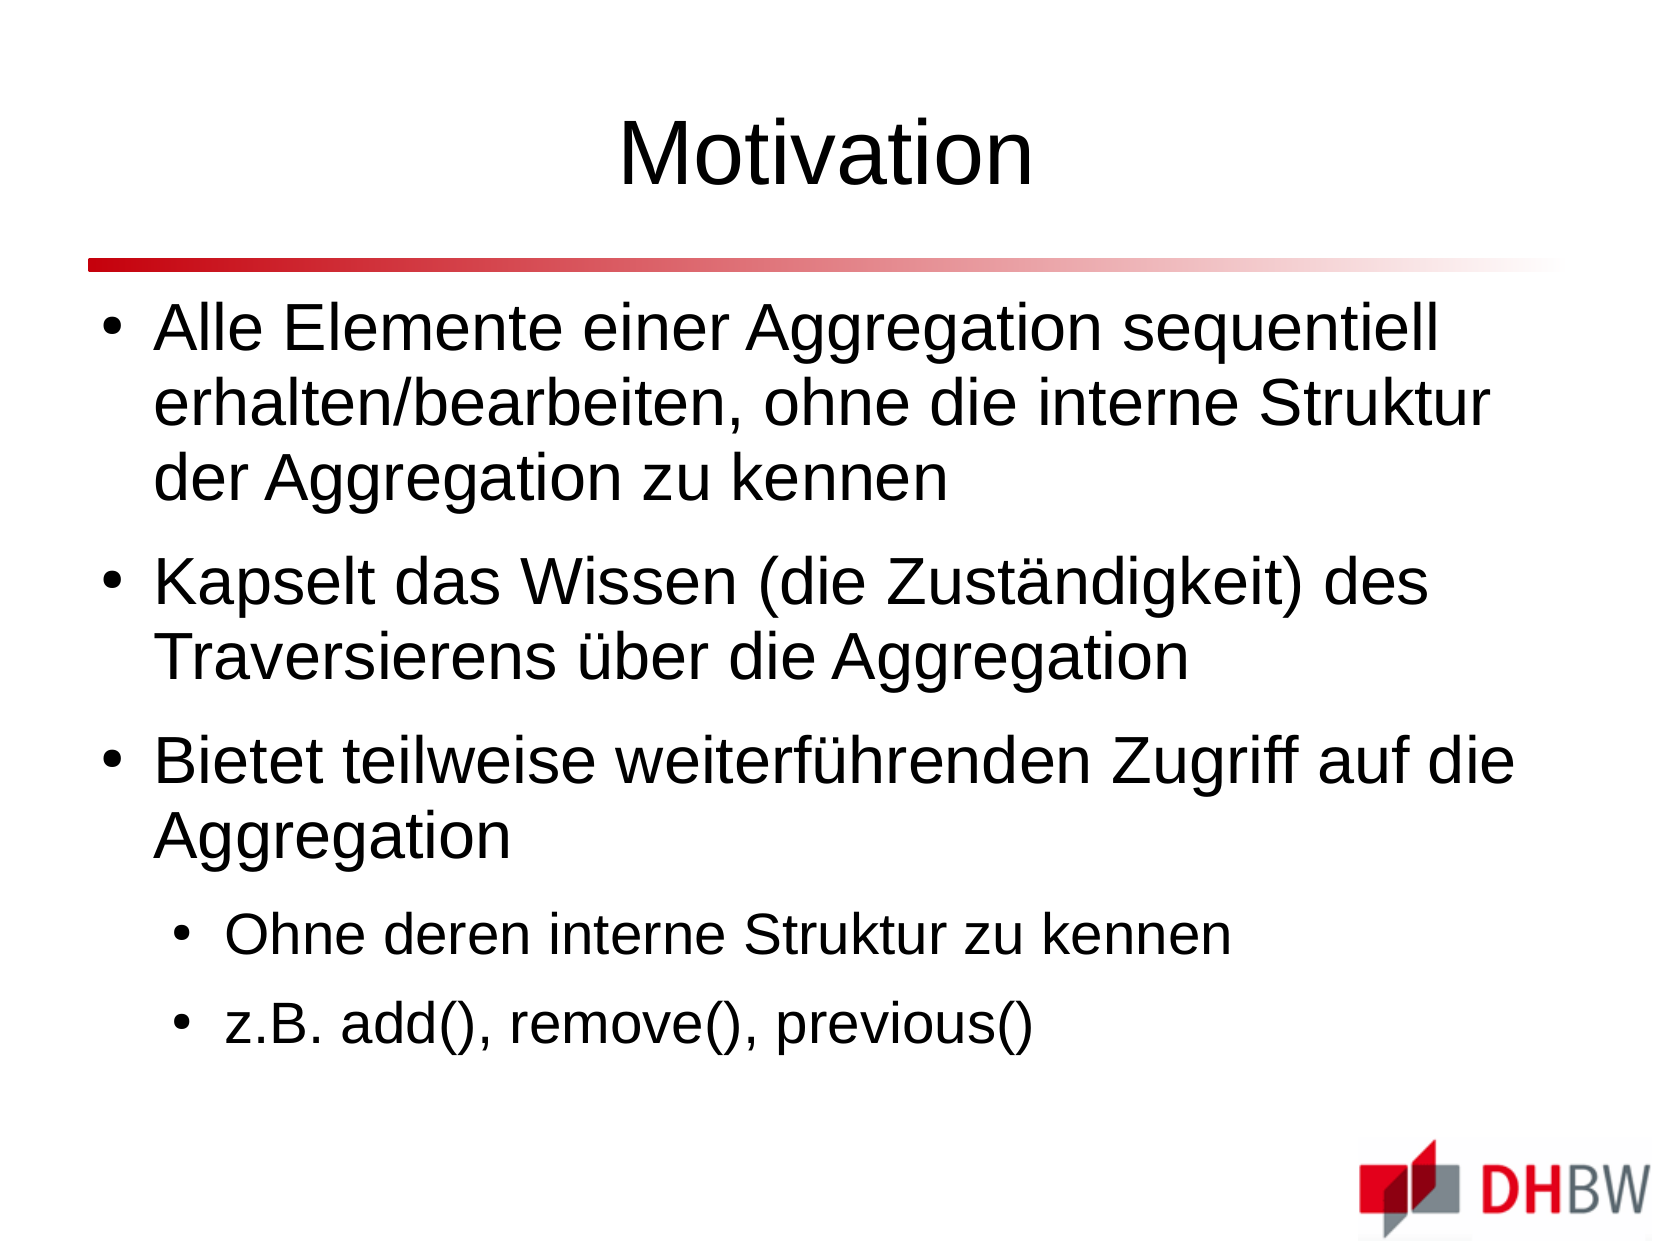

# Motivation
Alle Elemente einer Aggregation sequentiell erhalten/bearbeiten, ohne die interne Struktur der Aggregation zu kennen
Kapselt das Wissen (die Zuständigkeit) des Traversierens über die Aggregation
Bietet teilweise weiterführenden Zugriff auf die Aggregation
Ohne deren interne Struktur zu kennen
z.B. add(), remove(), previous()